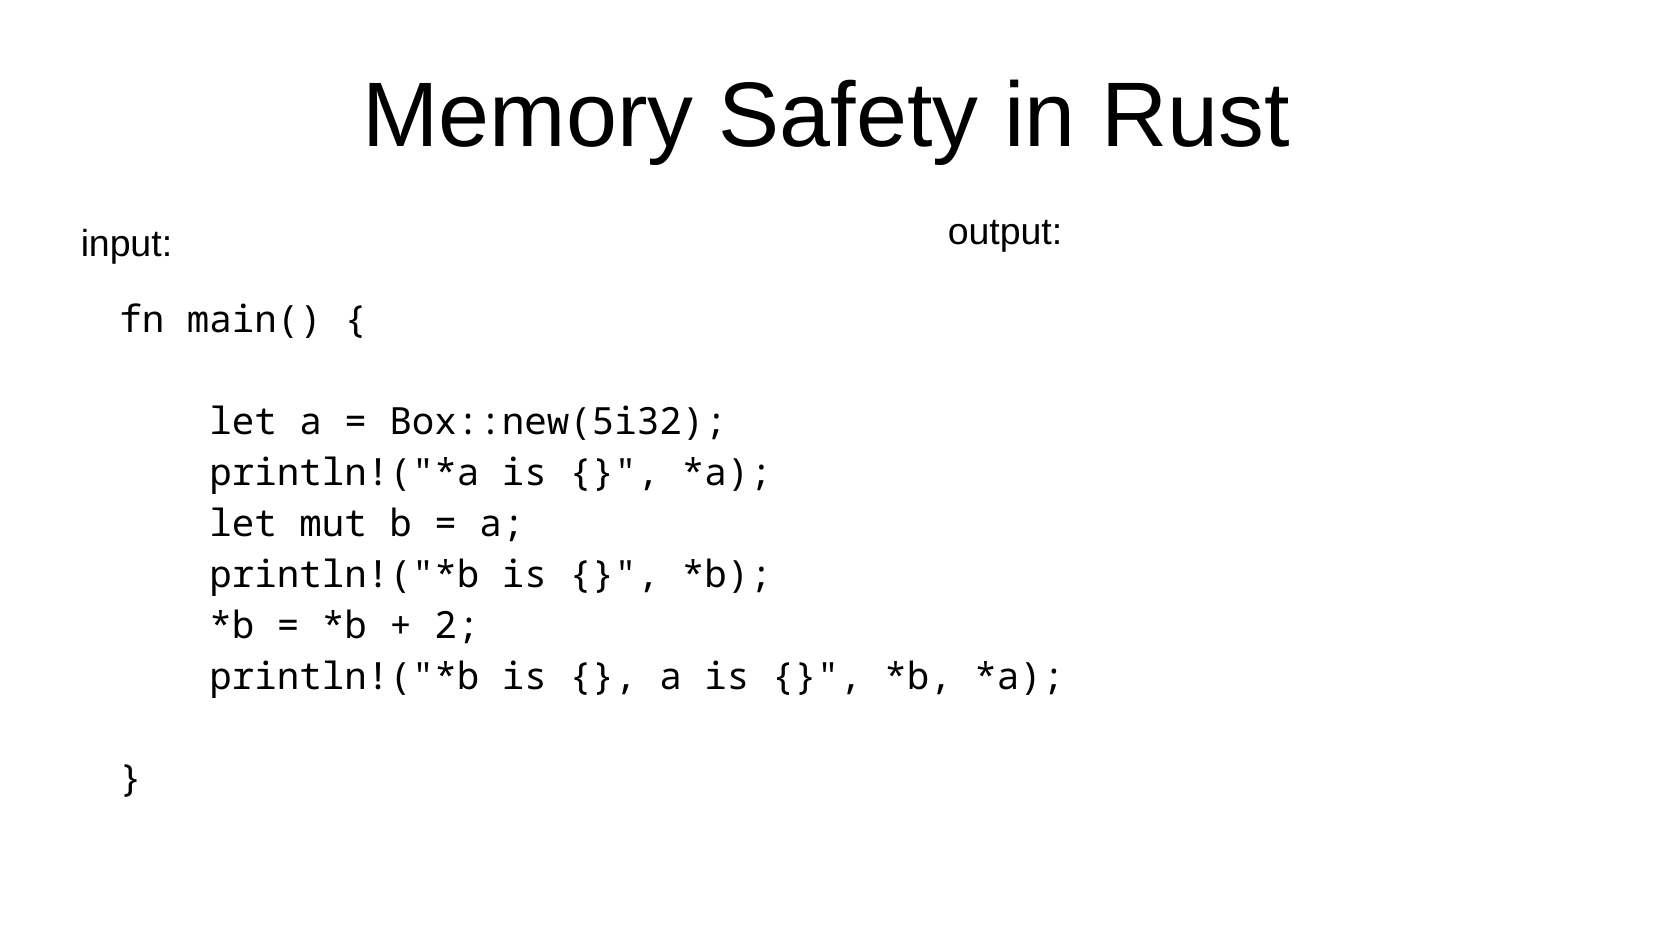

# Memory Safety in Rust
output:
input:
fn main() {
 let a = Box::new(5i32);
 println!("*a is {}", *a);
 let mut b = a;
 println!("*b is {}", *b);
 *b = *b + 2;
 println!("*b is {}, a is {}", *b, *a);
}